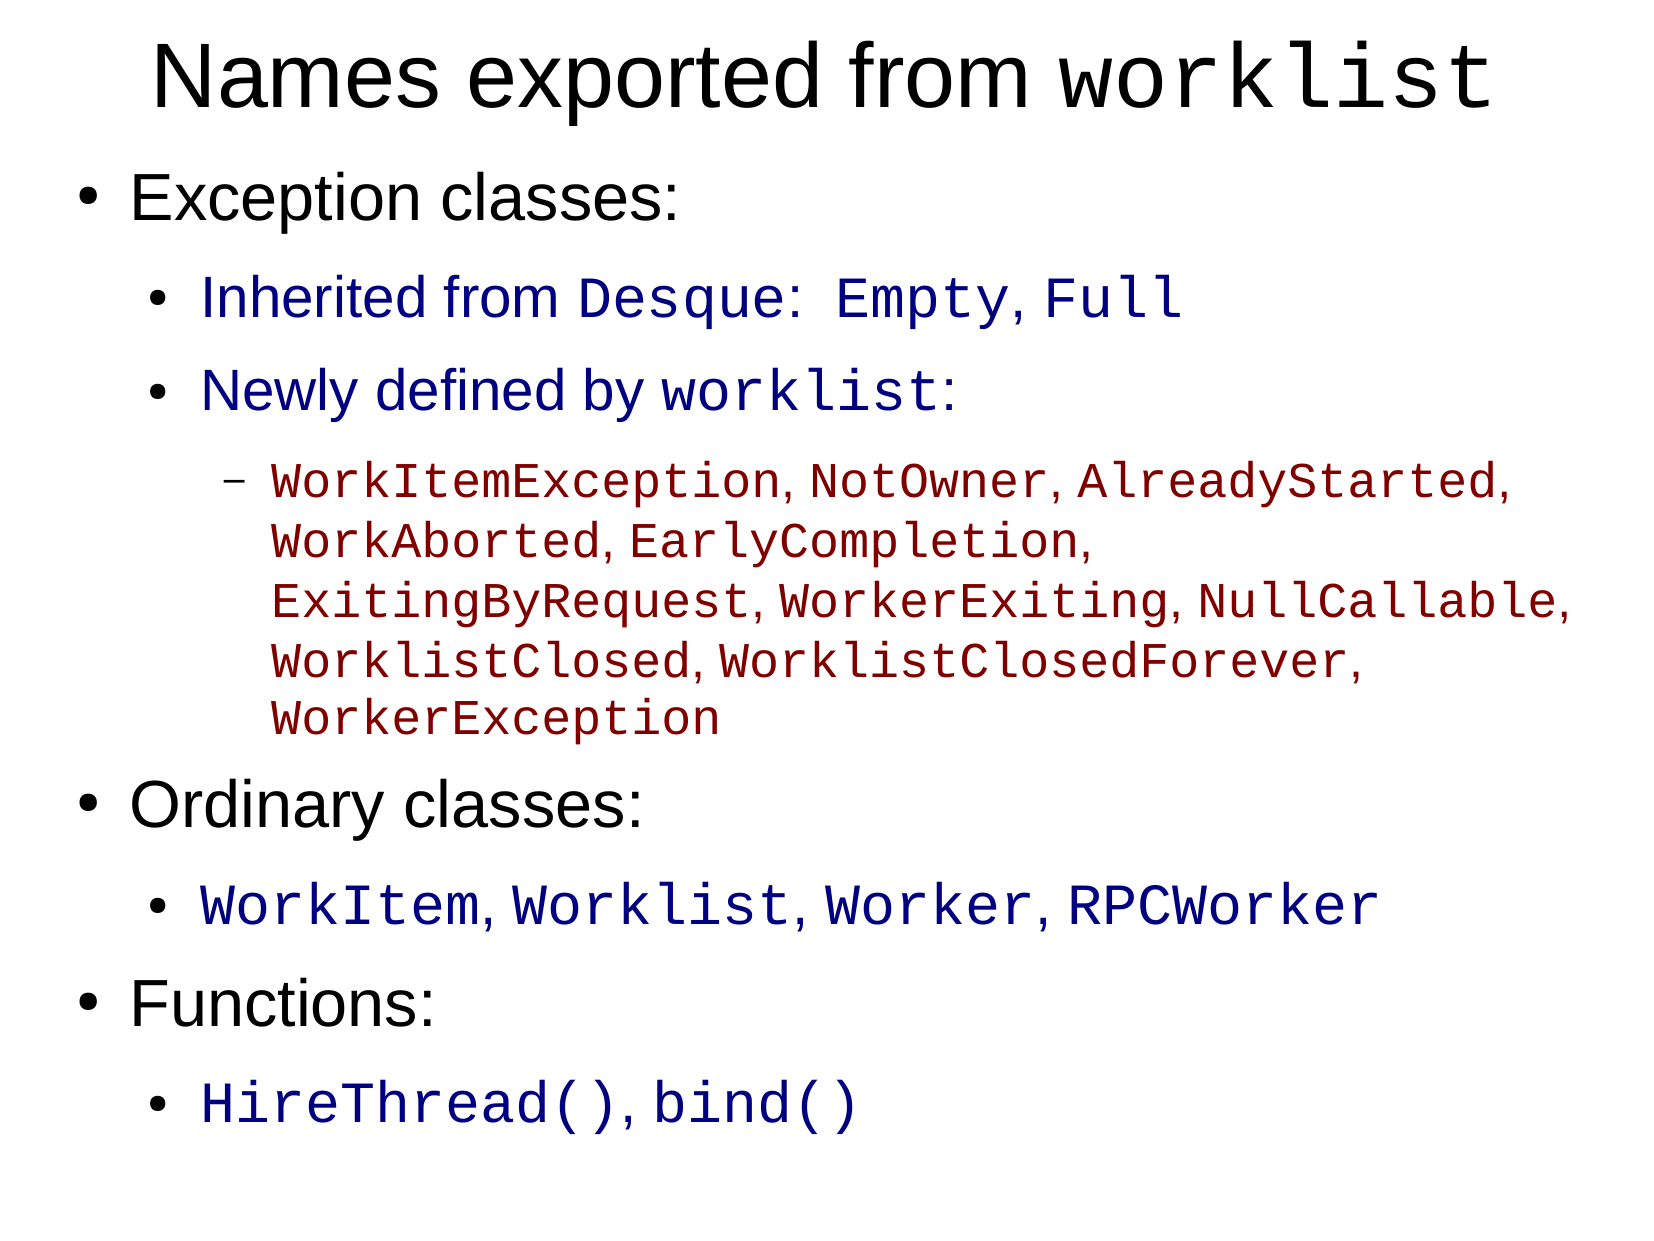

# Names exported from worklist
Exception classes:
Inherited from Desque: Empty, Full
Newly defined by worklist:
WorkItemException, NotOwner, AlreadyStarted, WorkAborted, EarlyCompletion, ExitingByRequest, WorkerExiting, NullCallable, WorklistClosed, WorklistClosedForever, WorkerException
Ordinary classes:
WorkItem, Worklist, Worker, RPCWorker
Functions:
HireThread(), bind()